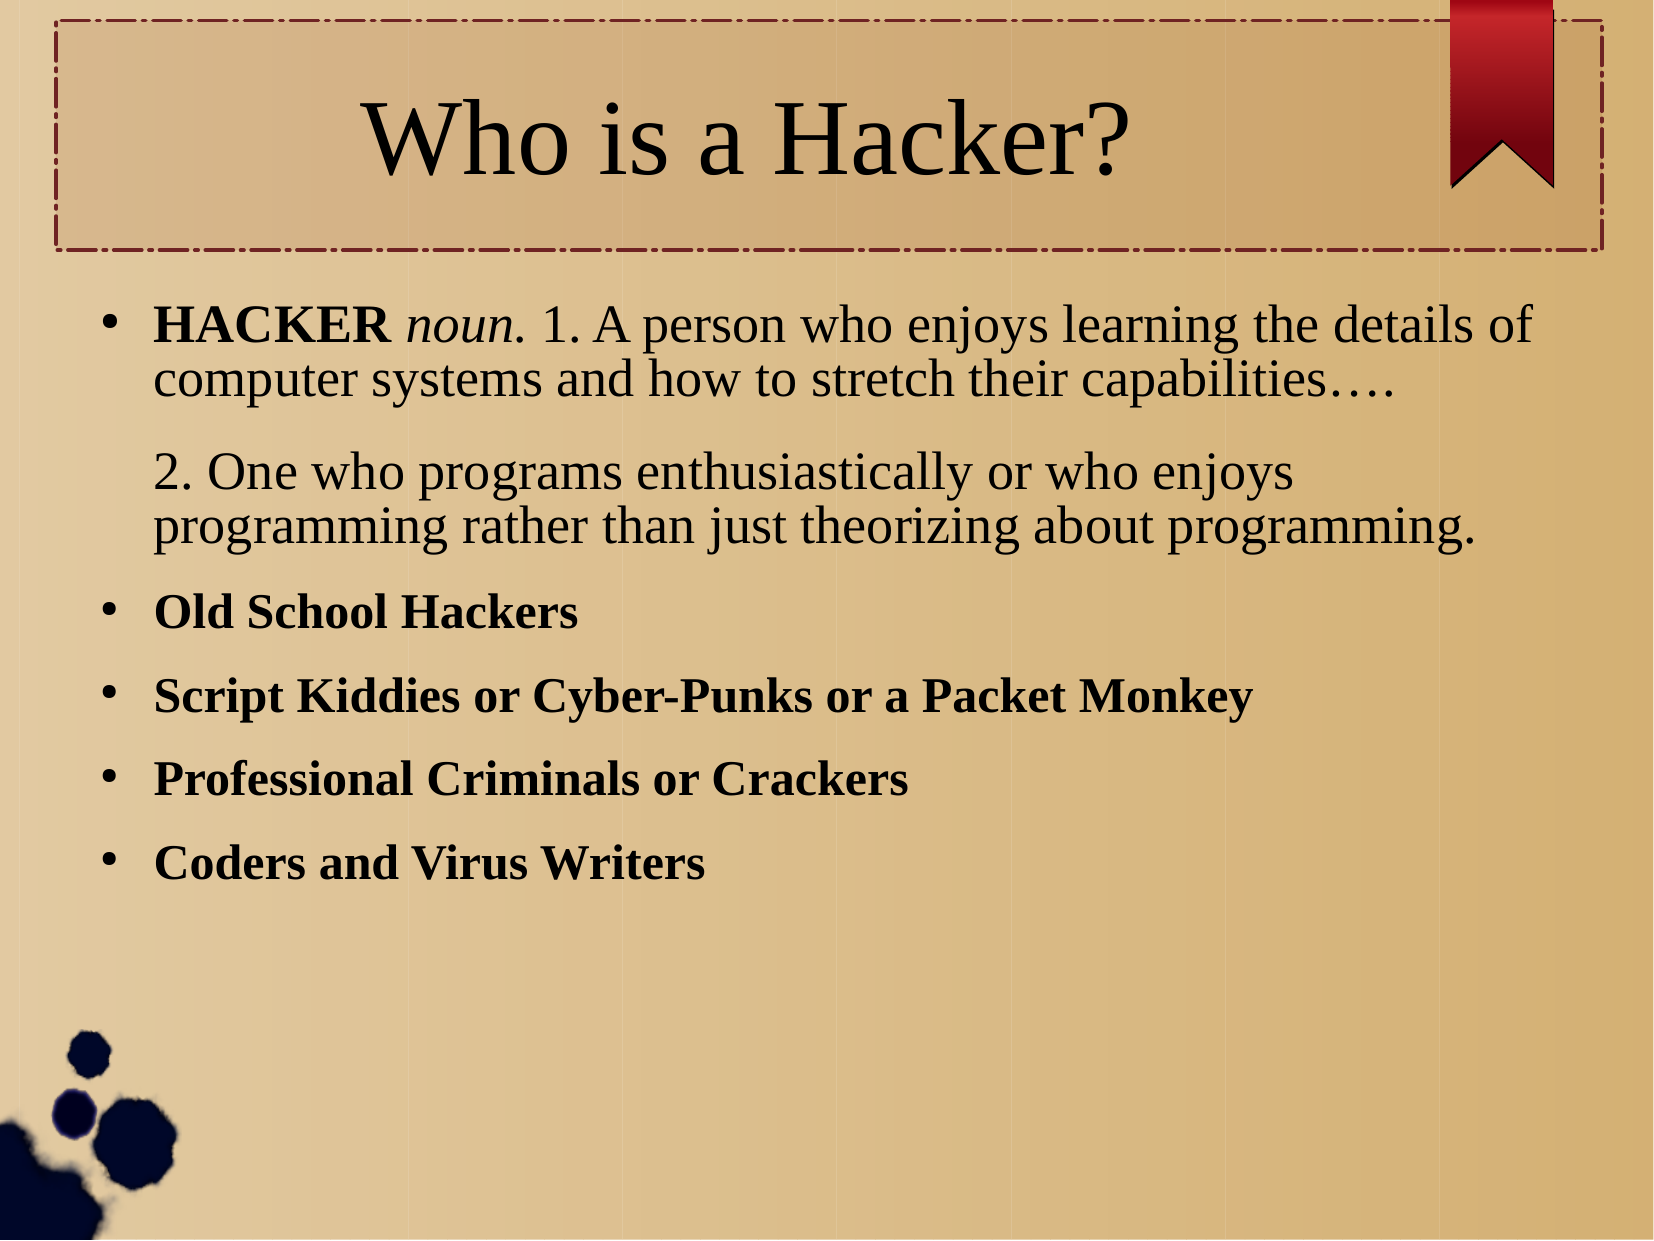

# Who is a Hacker?
HACKER noun. 1. A person who enjoys learning the details of computer systems and how to stretch their capabilities….
2. One who programs enthusiastically or who enjoys programming rather than just theorizing about programming.
Old School Hackers
Script Kiddies or Cyber-Punks or a Packet Monkey
Professional Criminals or Crackers
Coders and Virus Writers